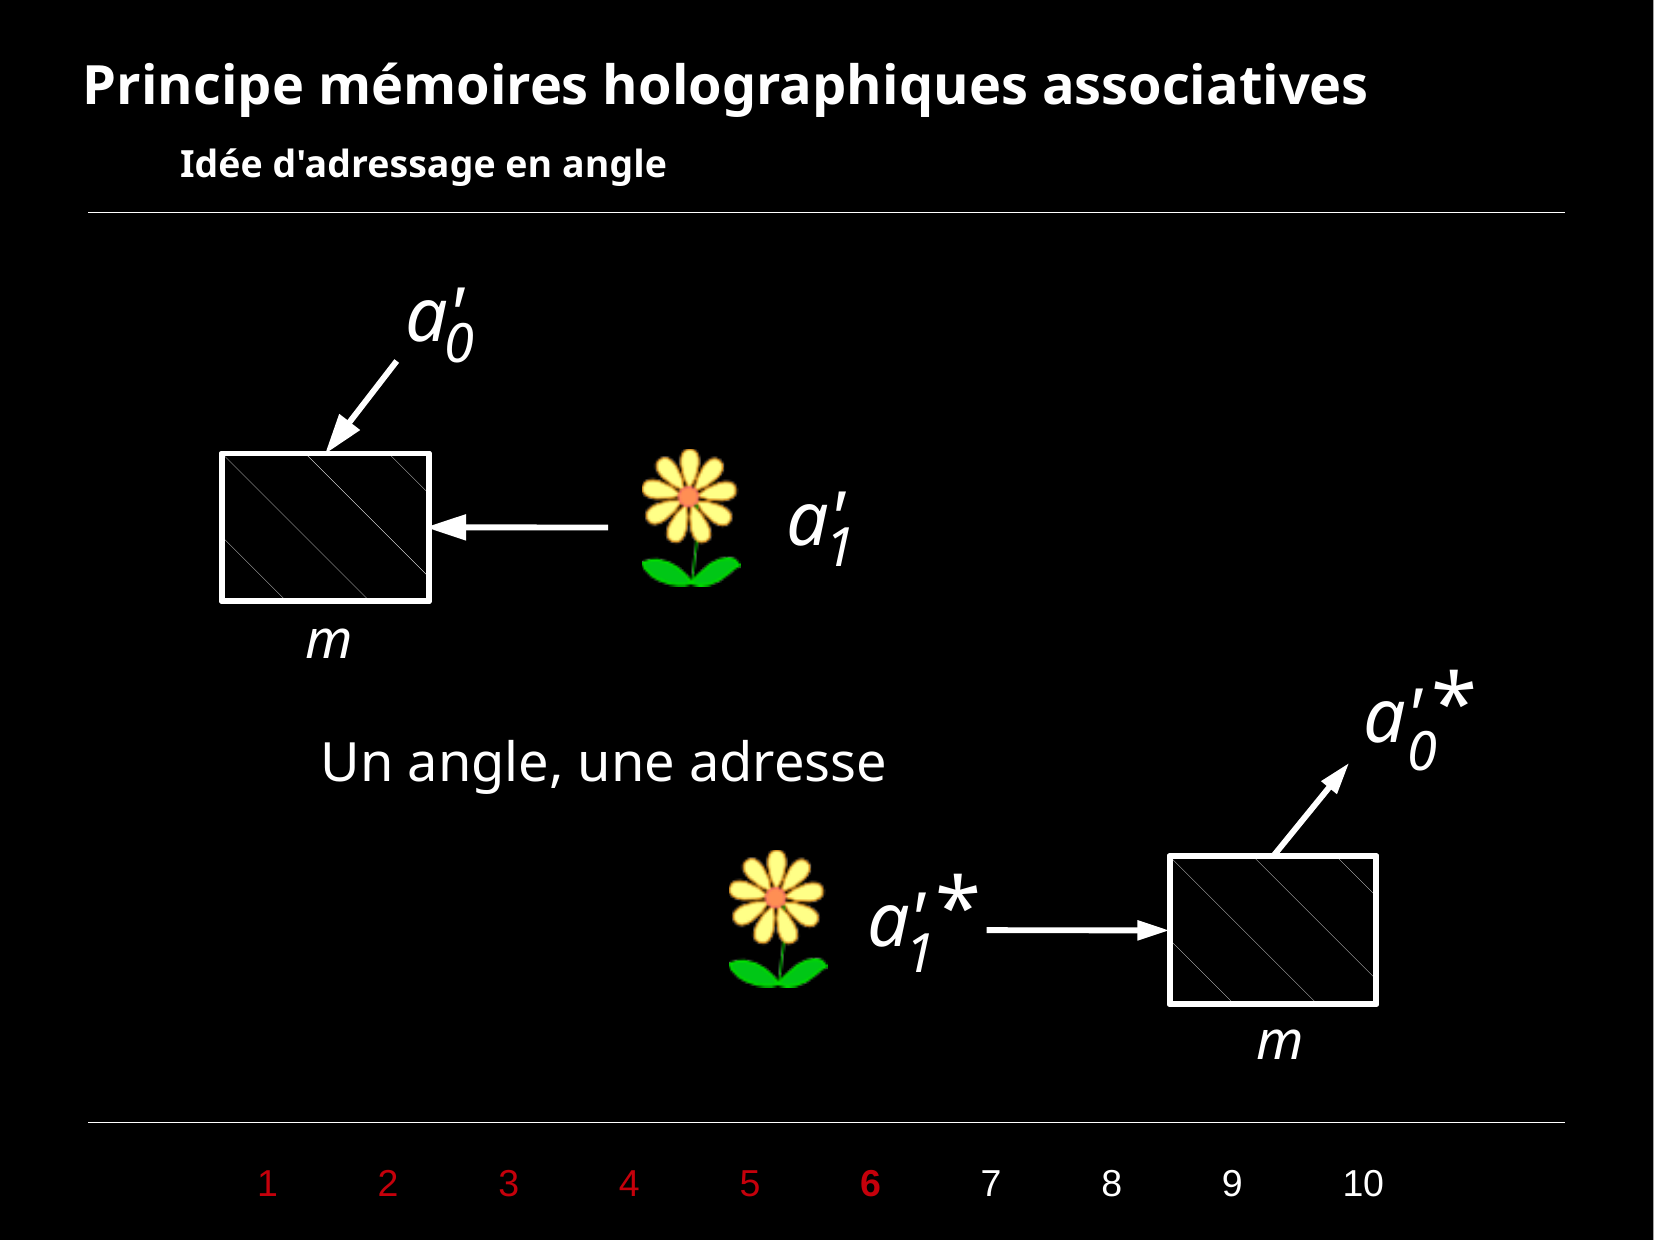

# Principe mémoires holographiques associatives
Idée d'adressage en angle
a'
0
a'
1
m
*
a'
0
Un angle, une adresse
*
a'
1
m
1
2
3
4
5
6
7
8
9
10